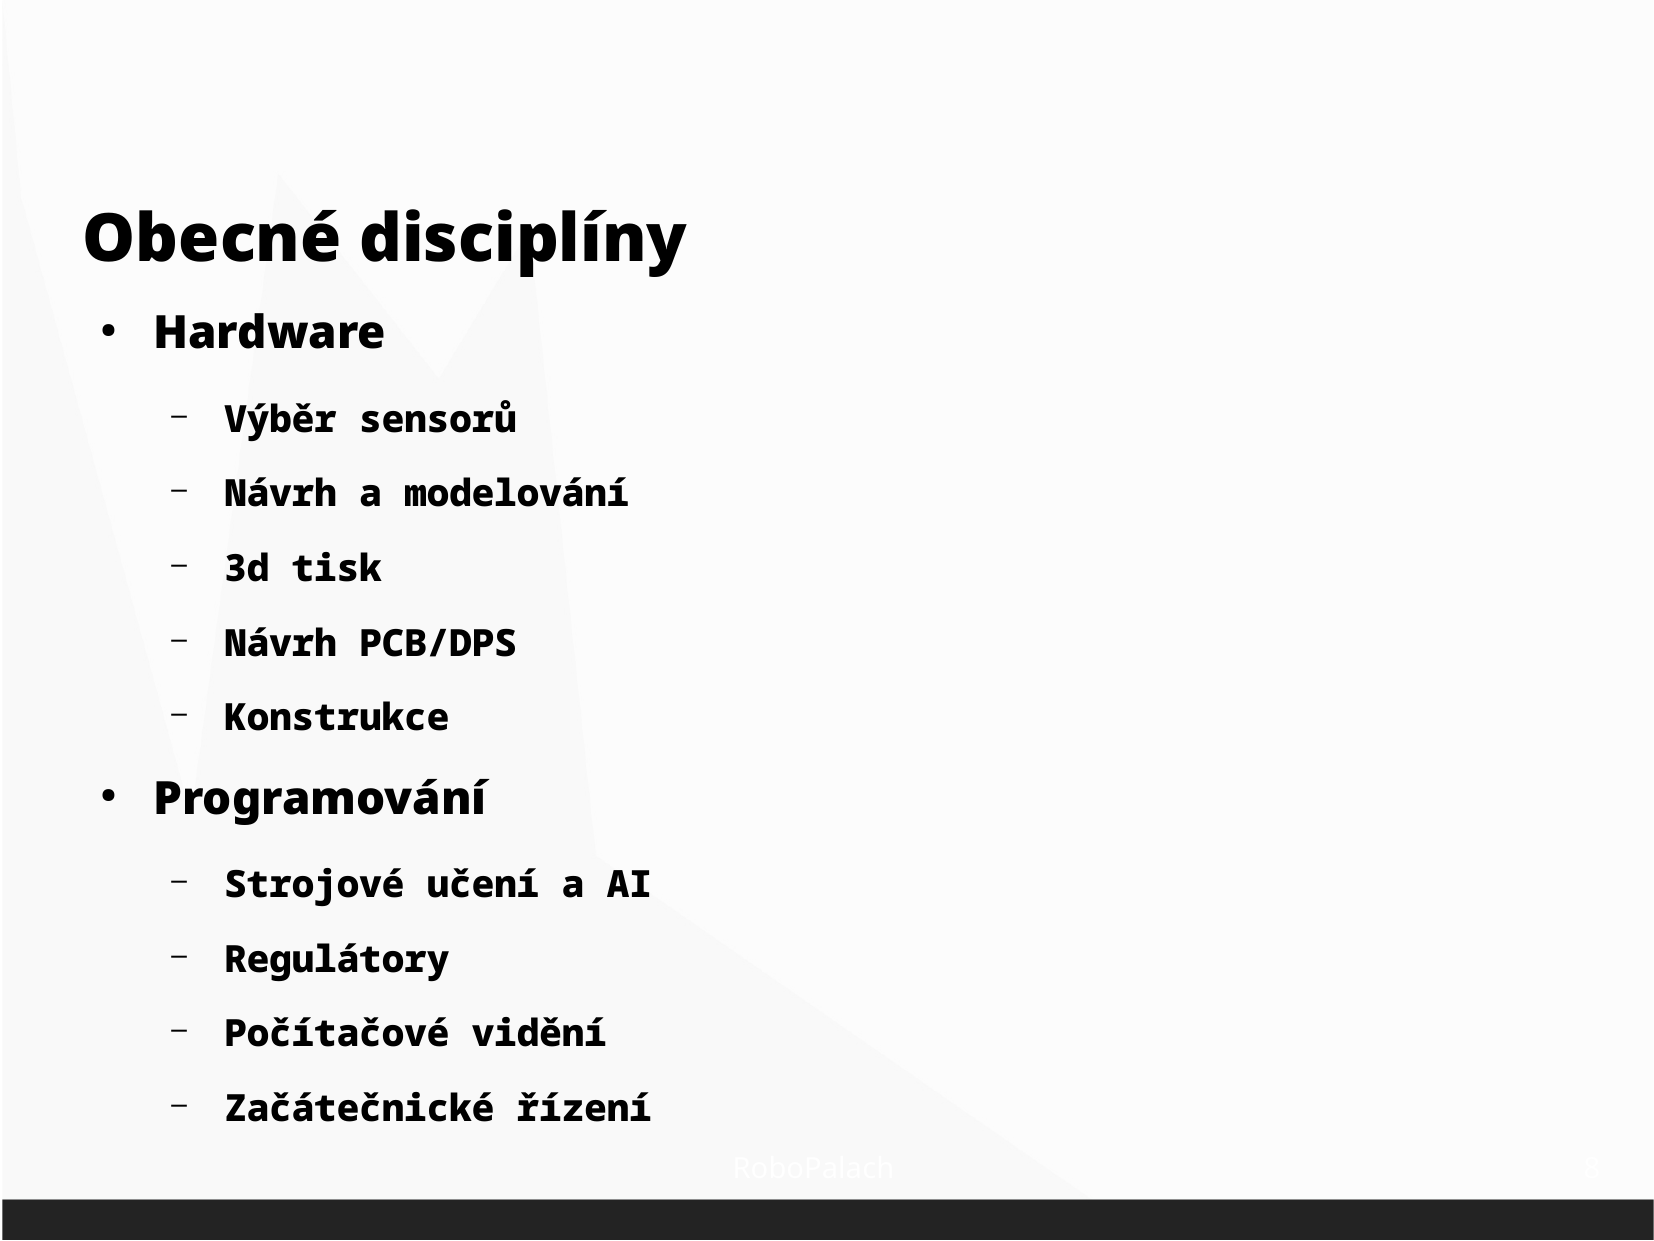

# Obecné disciplíny
Hardware
Výběr sensorů
Návrh a modelování
3d tisk
Návrh PCB/DPS
Konstrukce
Programování
Strojové učení a AI
Regulátory
Počítačové vidění
Začátečnické řízení
RoboPalach
8